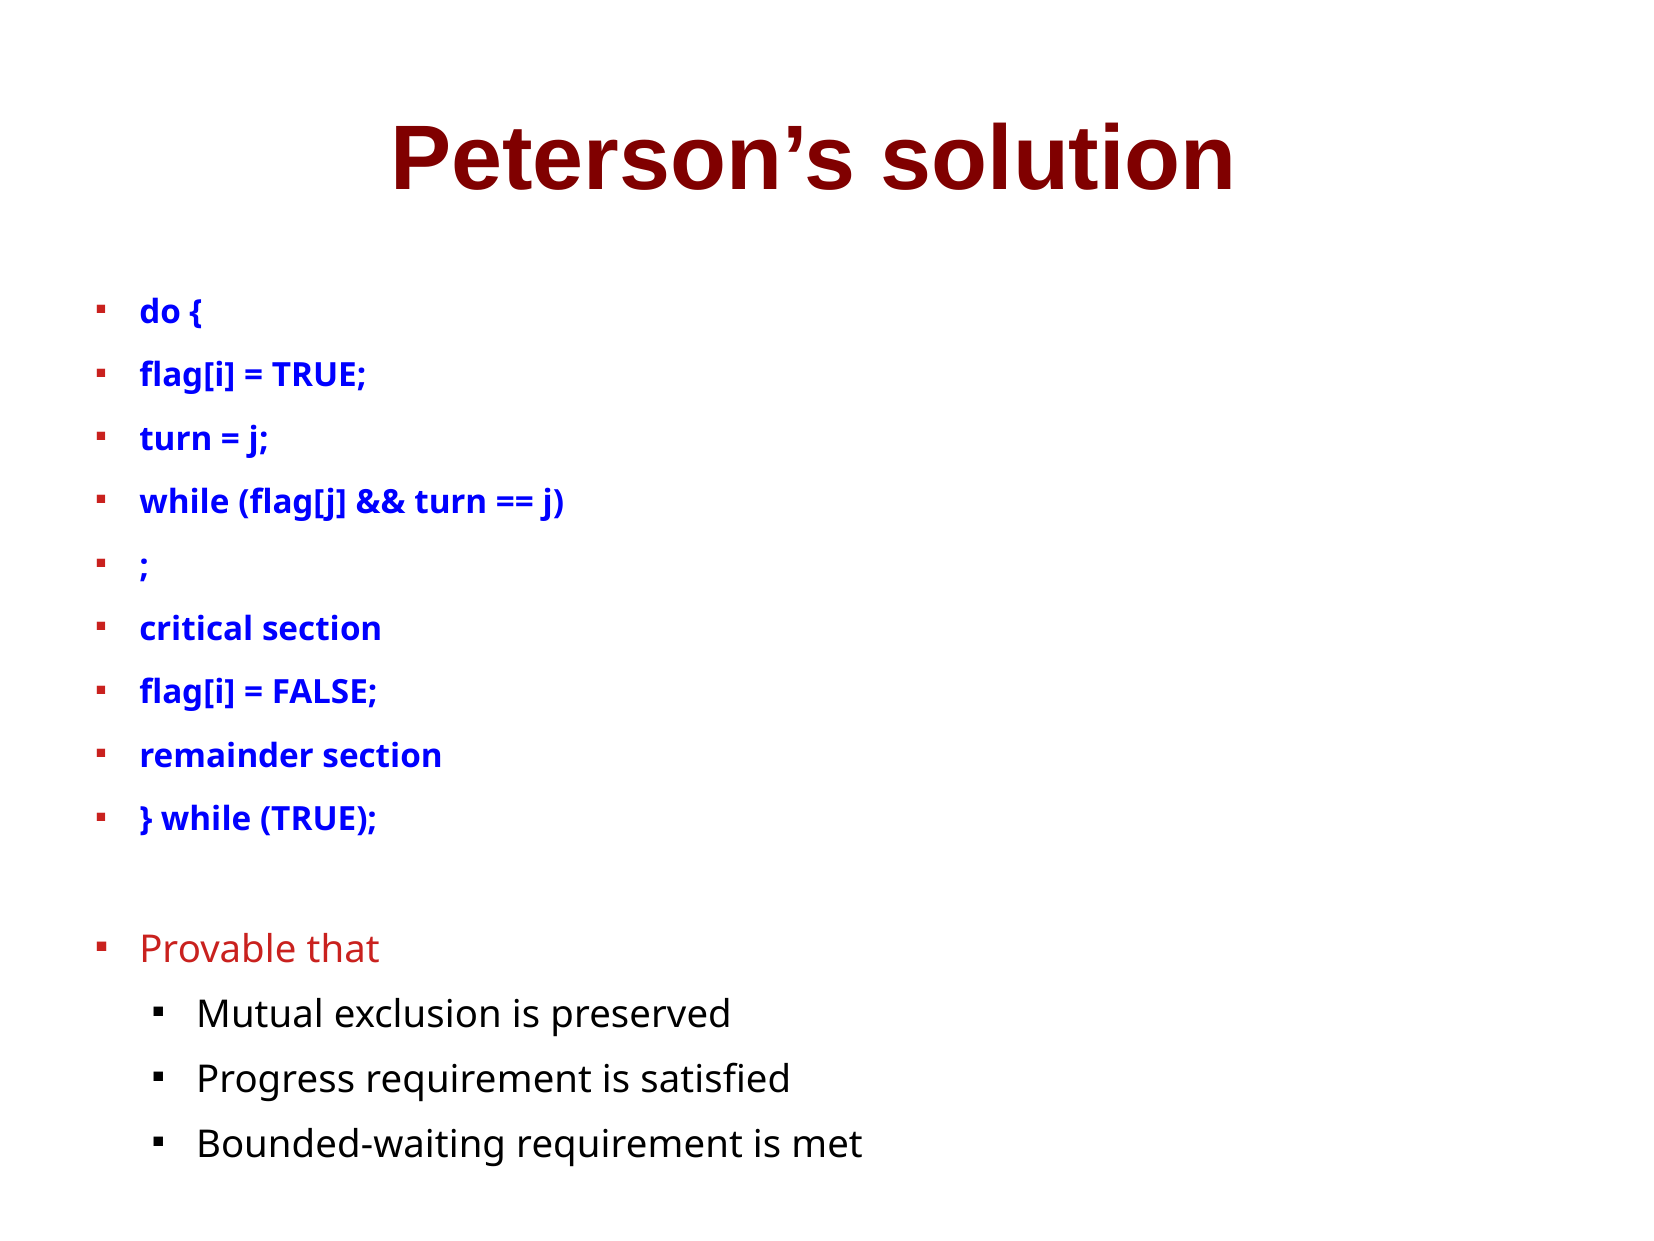

# Peterson’s solution
do {
flag[i] = TRUE;
turn = j;
while (flag[j] && turn == j)
;
critical section
flag[i] = FALSE;
remainder section
} while (TRUE);
Provable that
Mutual exclusion is preserved
Progress requirement is satisfied
Bounded-waiting requirement is met